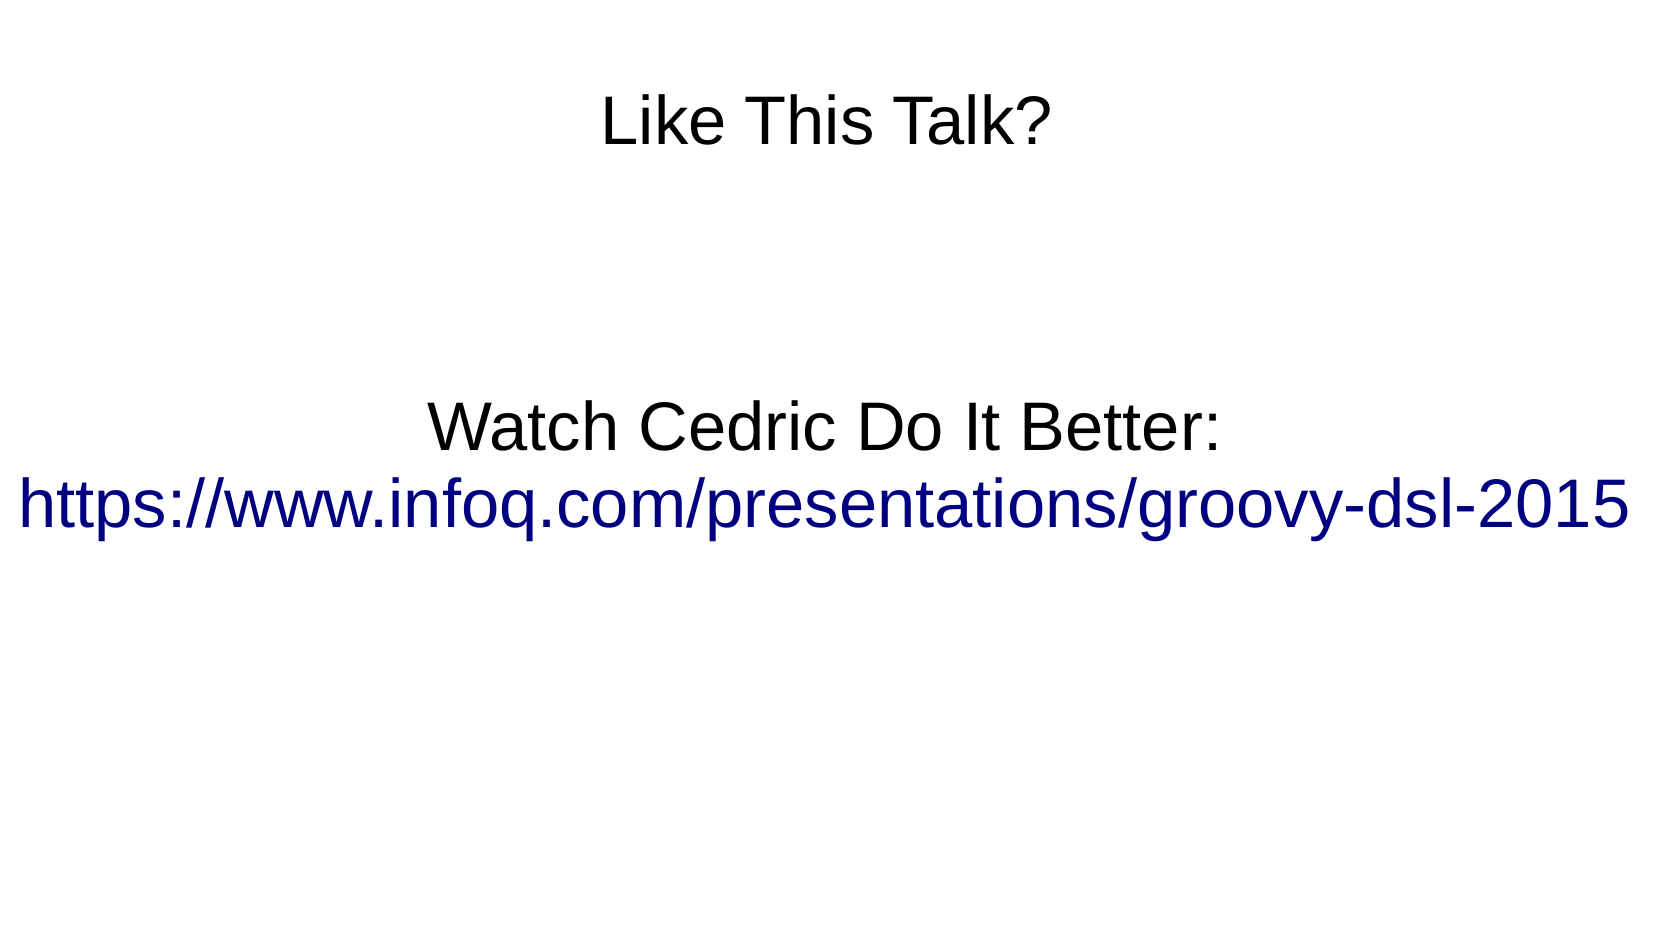

# Like This Talk?
Watch Cedric Do It Better:
https://www.infoq.com/presentations/groovy-dsl-2015